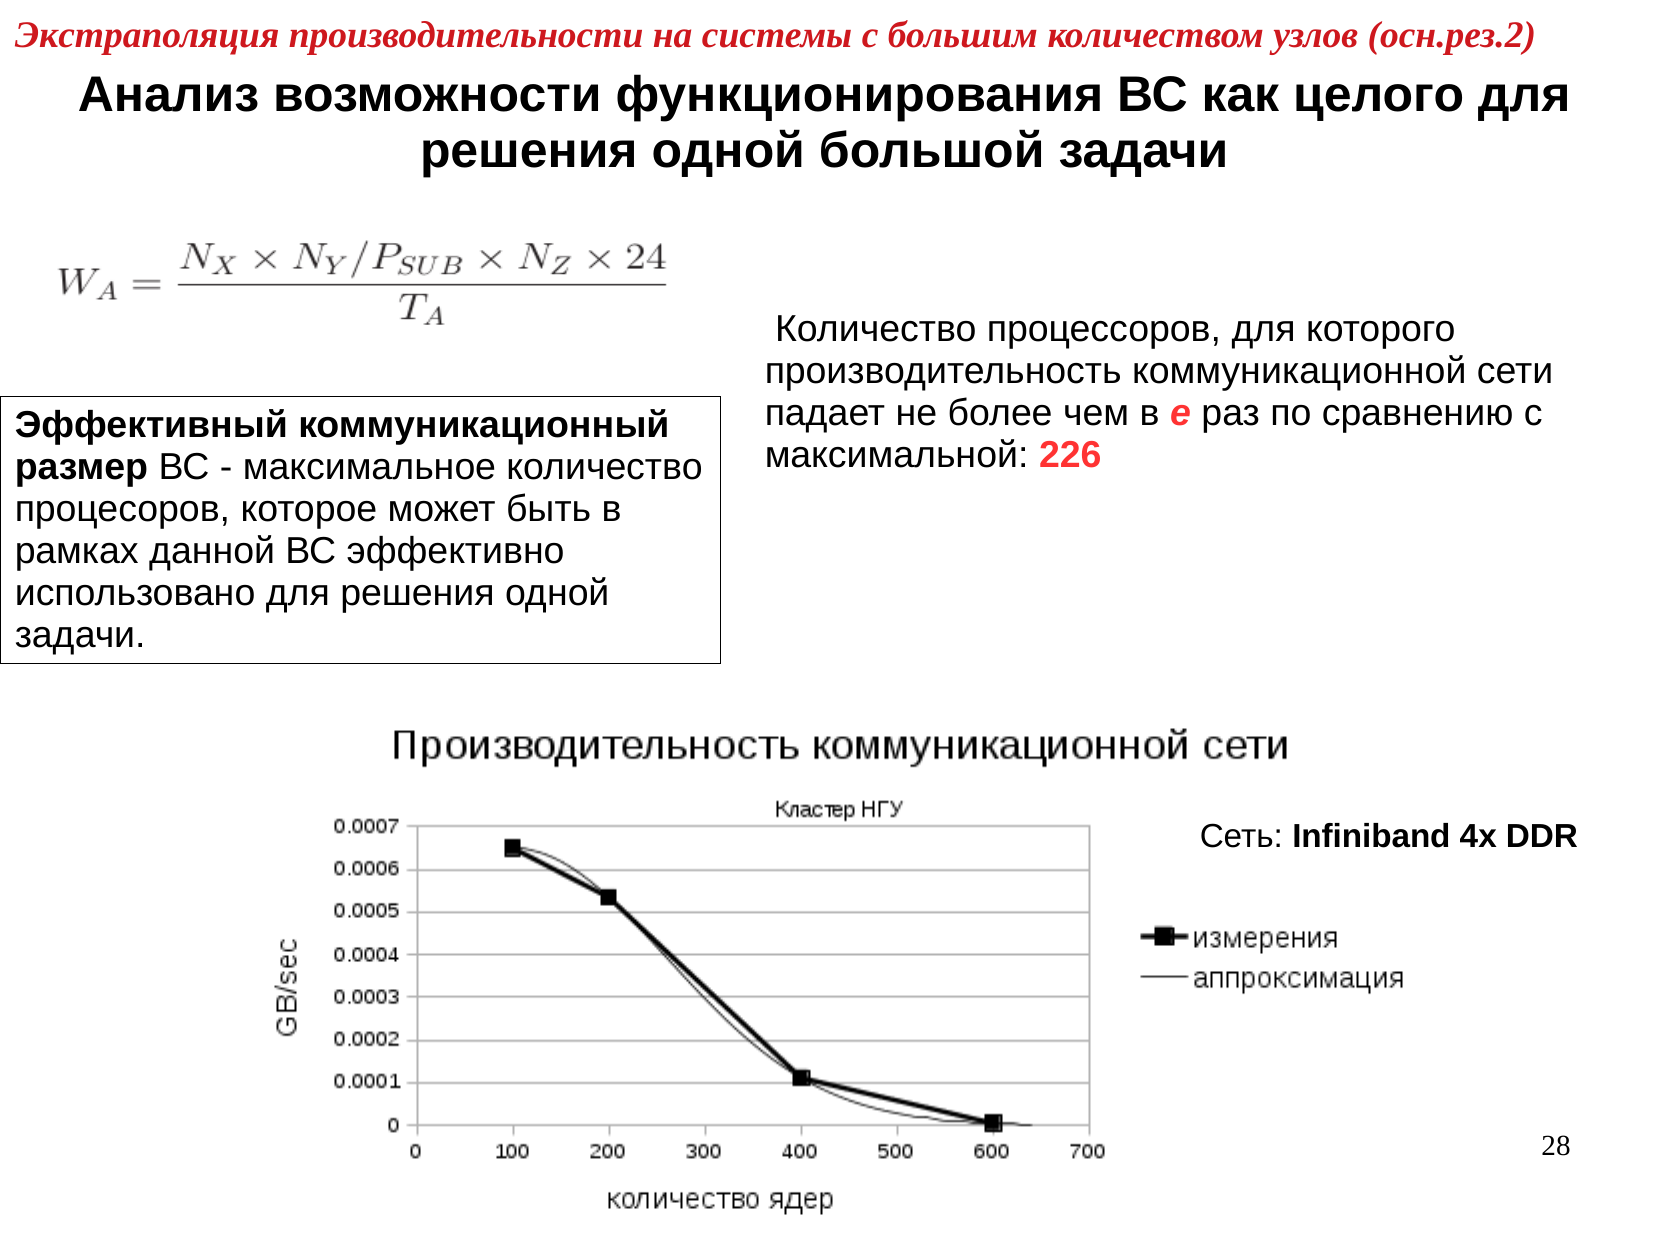

Экcтраполяция производительности на системы с большим количеством узлов (осн.рез.2)
# Анализ возможности функционирования ВС как целого для решения одной большой задачи
 Количество процессоров, для которого производительность коммуникационной сети падает не более чем в e раз по сравнению с максимальной: 226
Эффективный коммуникационный размер ВС - максимальное количество процесоров, которое может быть в рамках данной ВС эффективно использовано для решения одной задачи.
Сеть: Infiniband 4x DDR
28